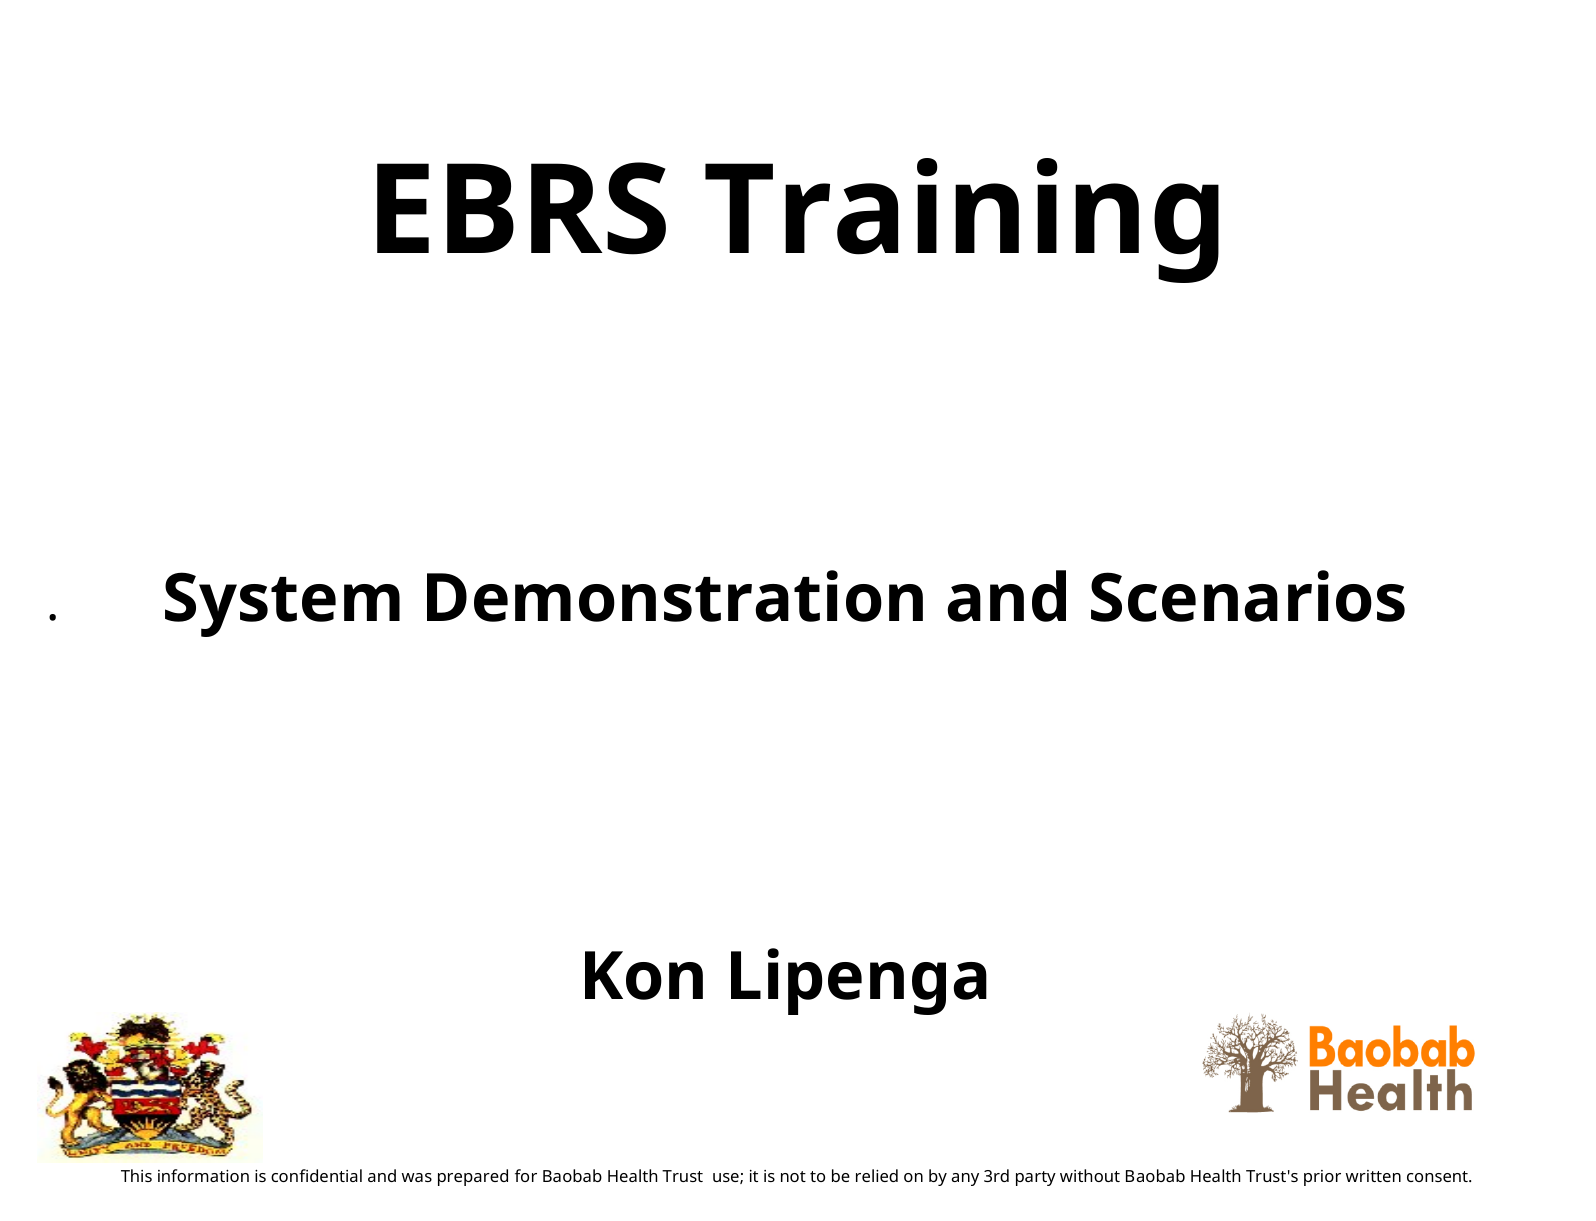

System Demonstration and Scenarios
Kon Lipenga
EBRS Training
.